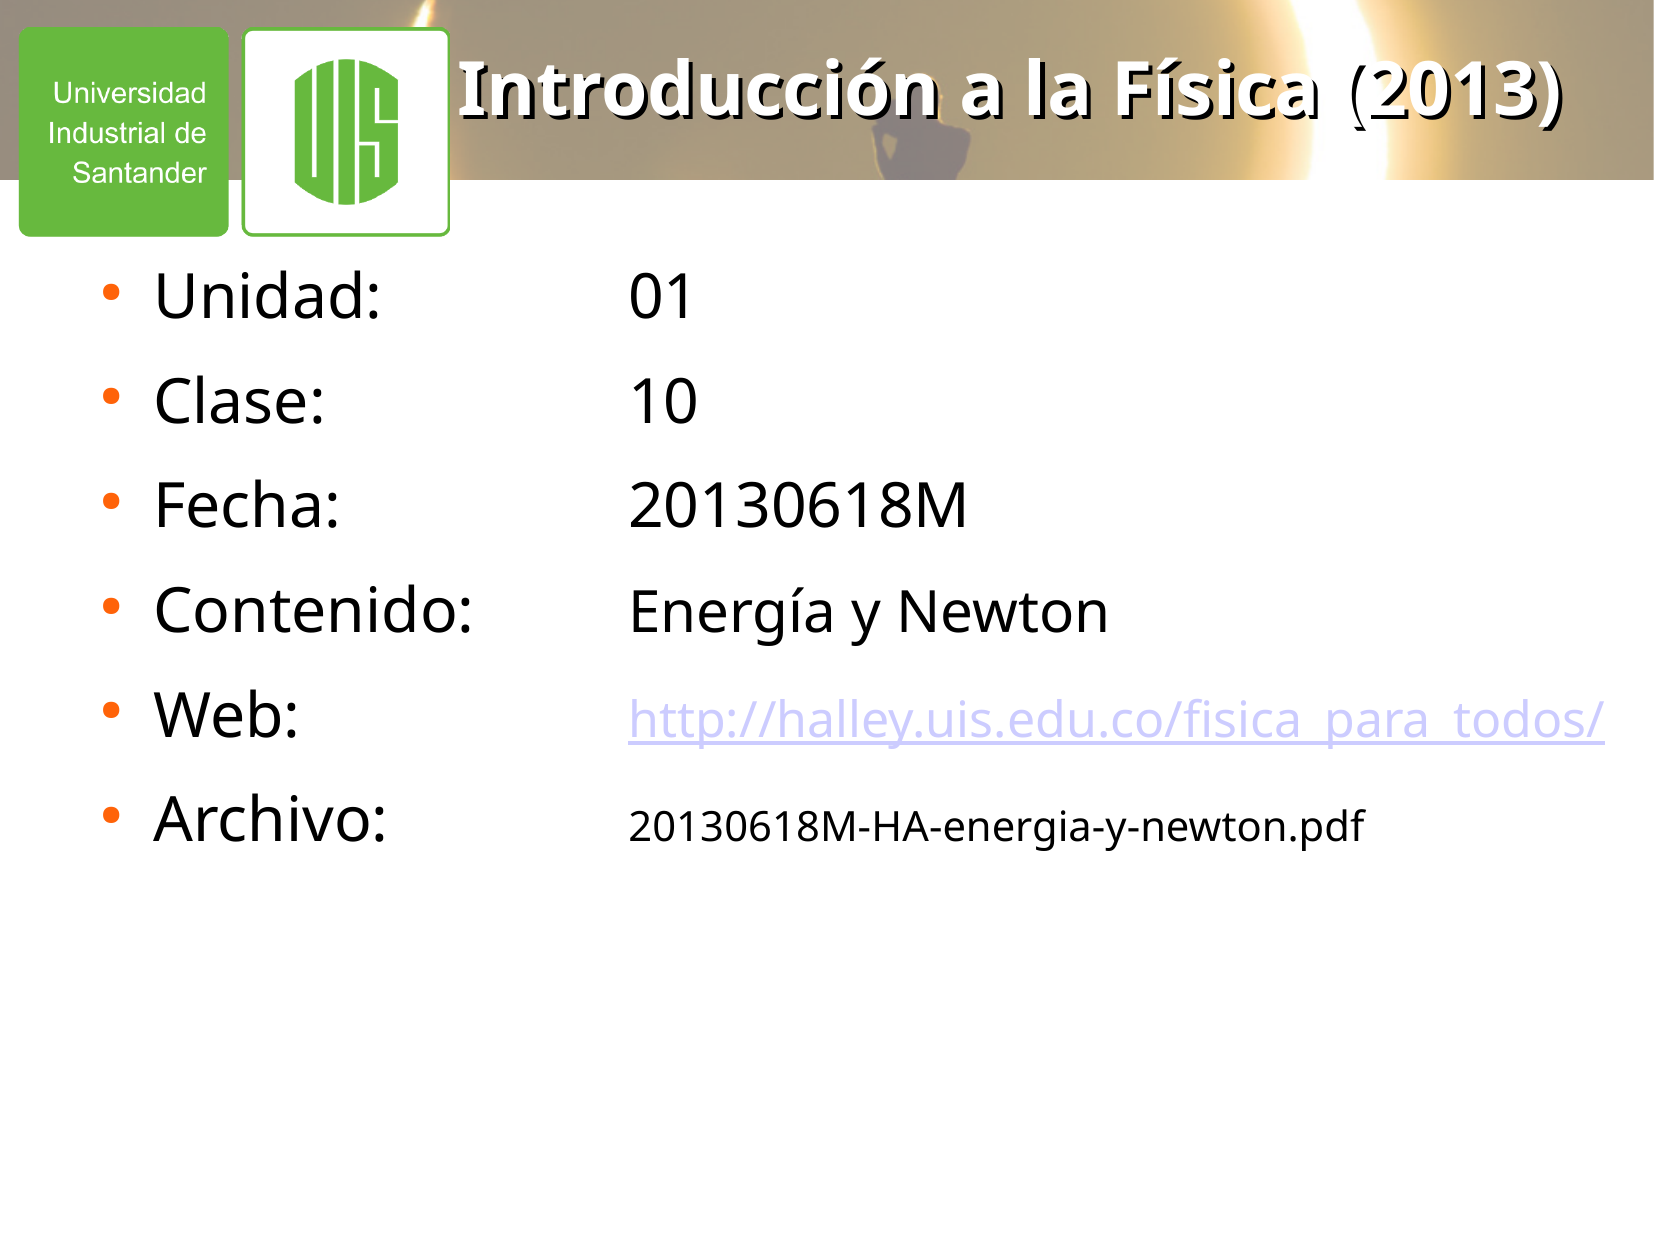

# Introducción a la Física (2013)
Unidad:			01
Clase:			10
Fecha:			20130618M
Contenido:		Energía y Newton
Web:			http://halley.uis.edu.co/fisica_para_todos/
Archivo:			20130618M-HA-energia-y-newton.pdf